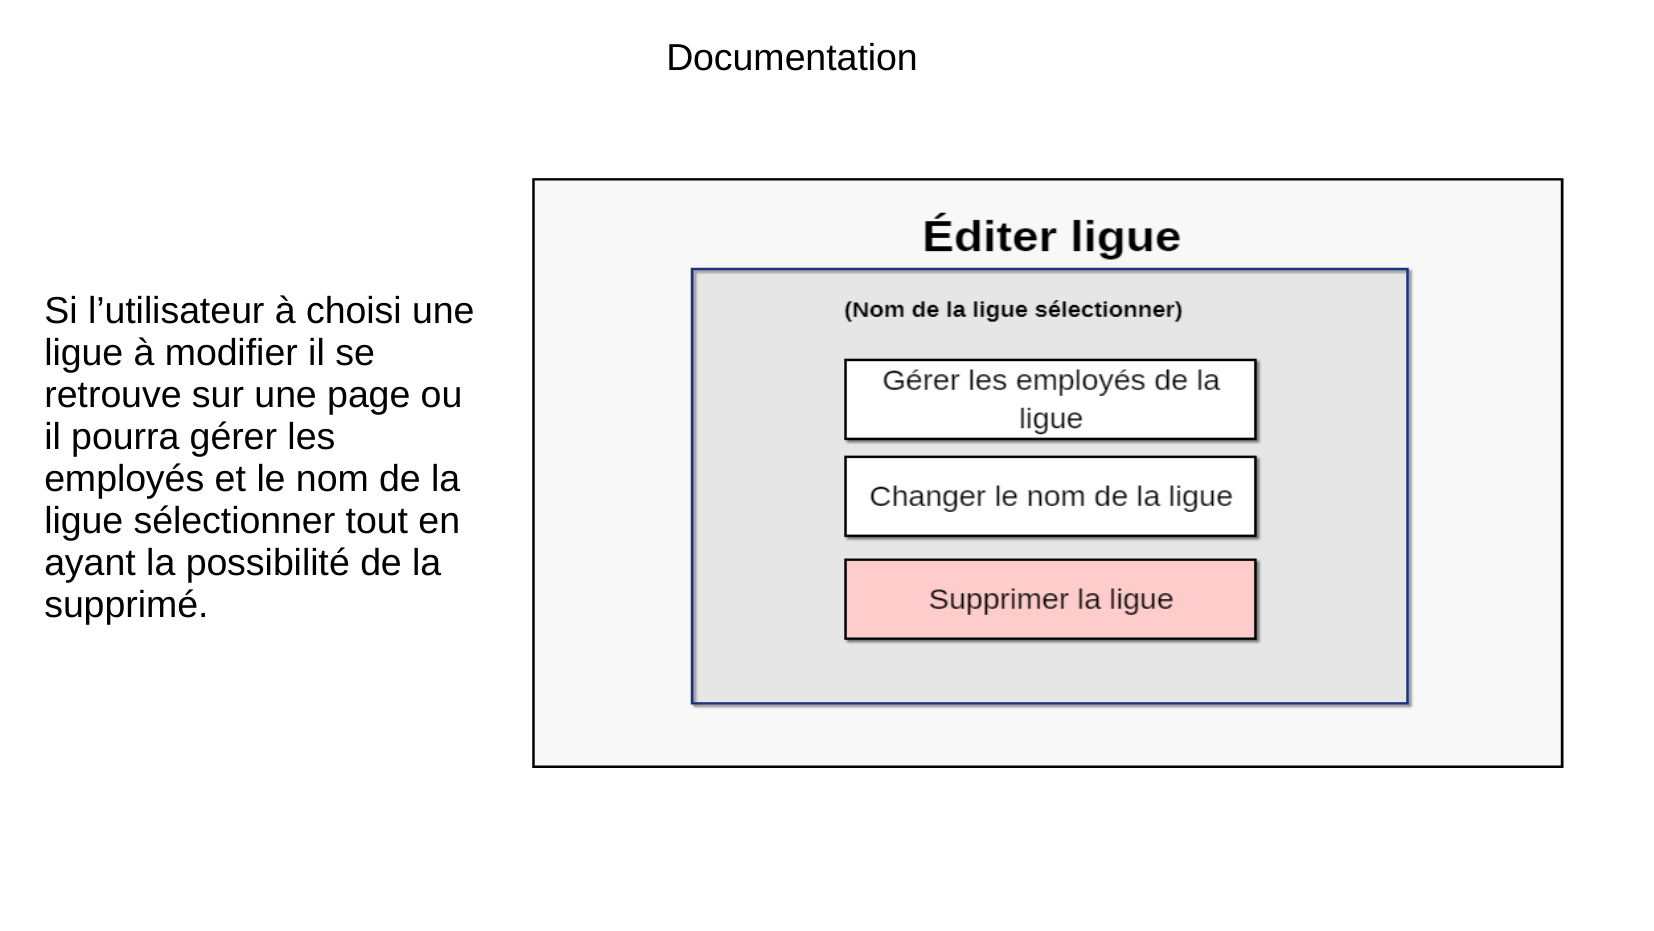

Documentation
Si l’utilisateur à choisi une ligue à modifier il se retrouve sur une page ou il pourra gérer les employés et le nom de la ligue sélectionner tout en ayant la possibilité de la supprimé.